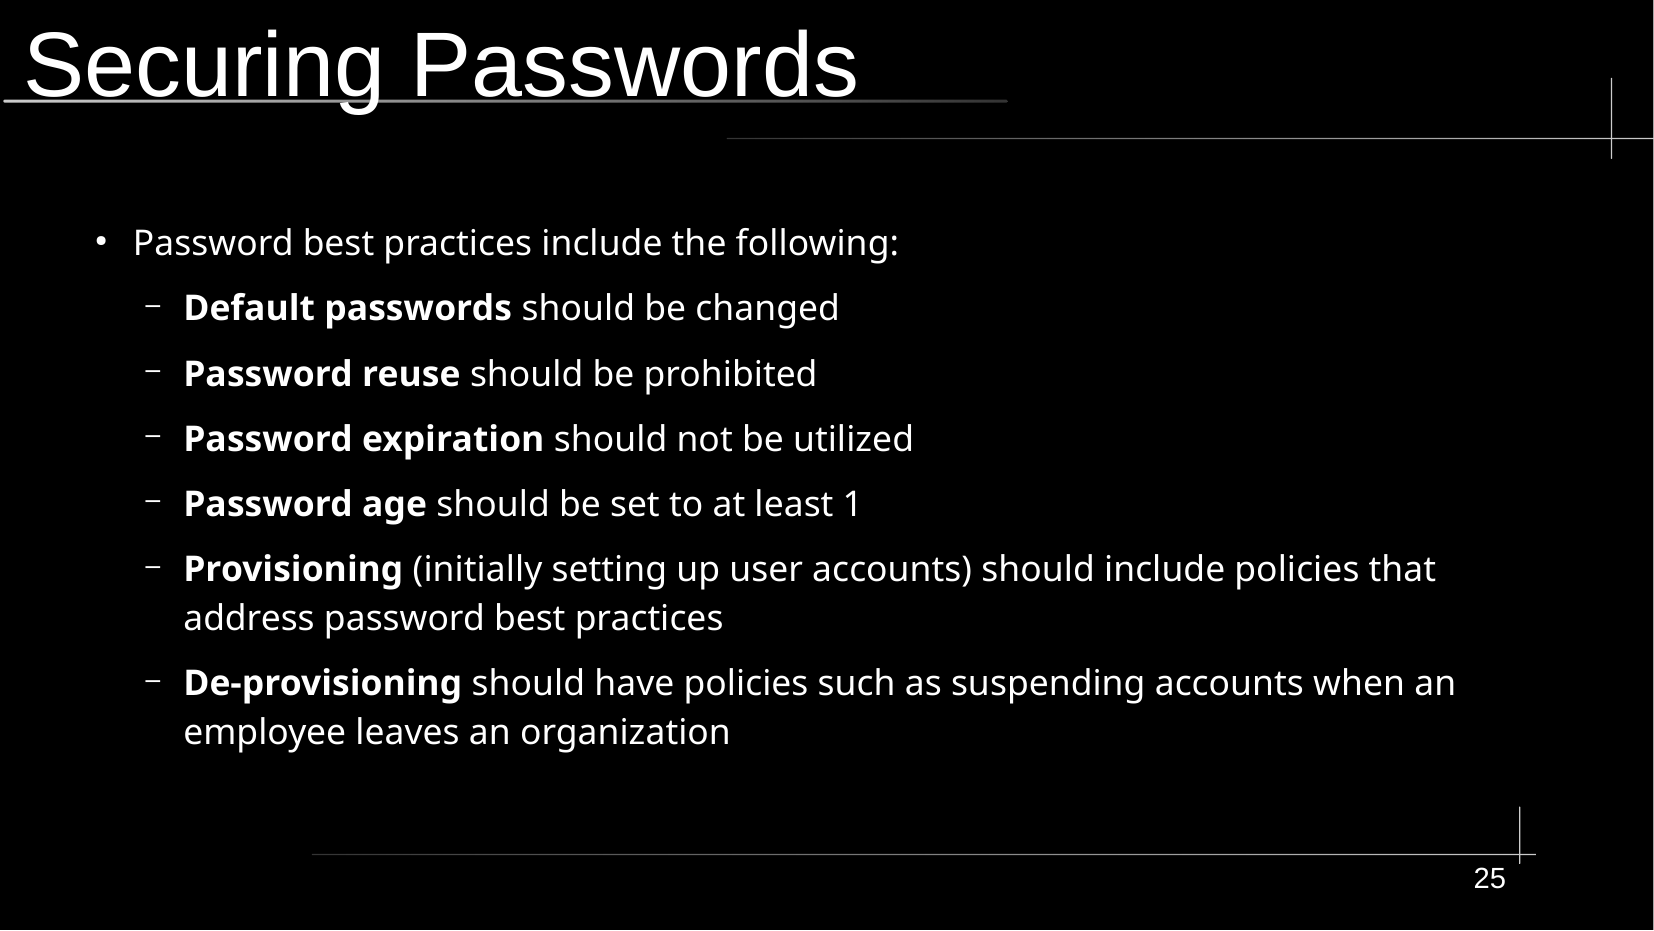

# Securing Passwords
Password best practices include the following:
Default passwords should be changed
Password reuse should be prohibited
Password expiration should not be utilized
Password age should be set to at least 1
Provisioning (initially setting up user accounts) should include policies that address password best practices
De-provisioning should have policies such as suspending accounts when an employee leaves an organization
25